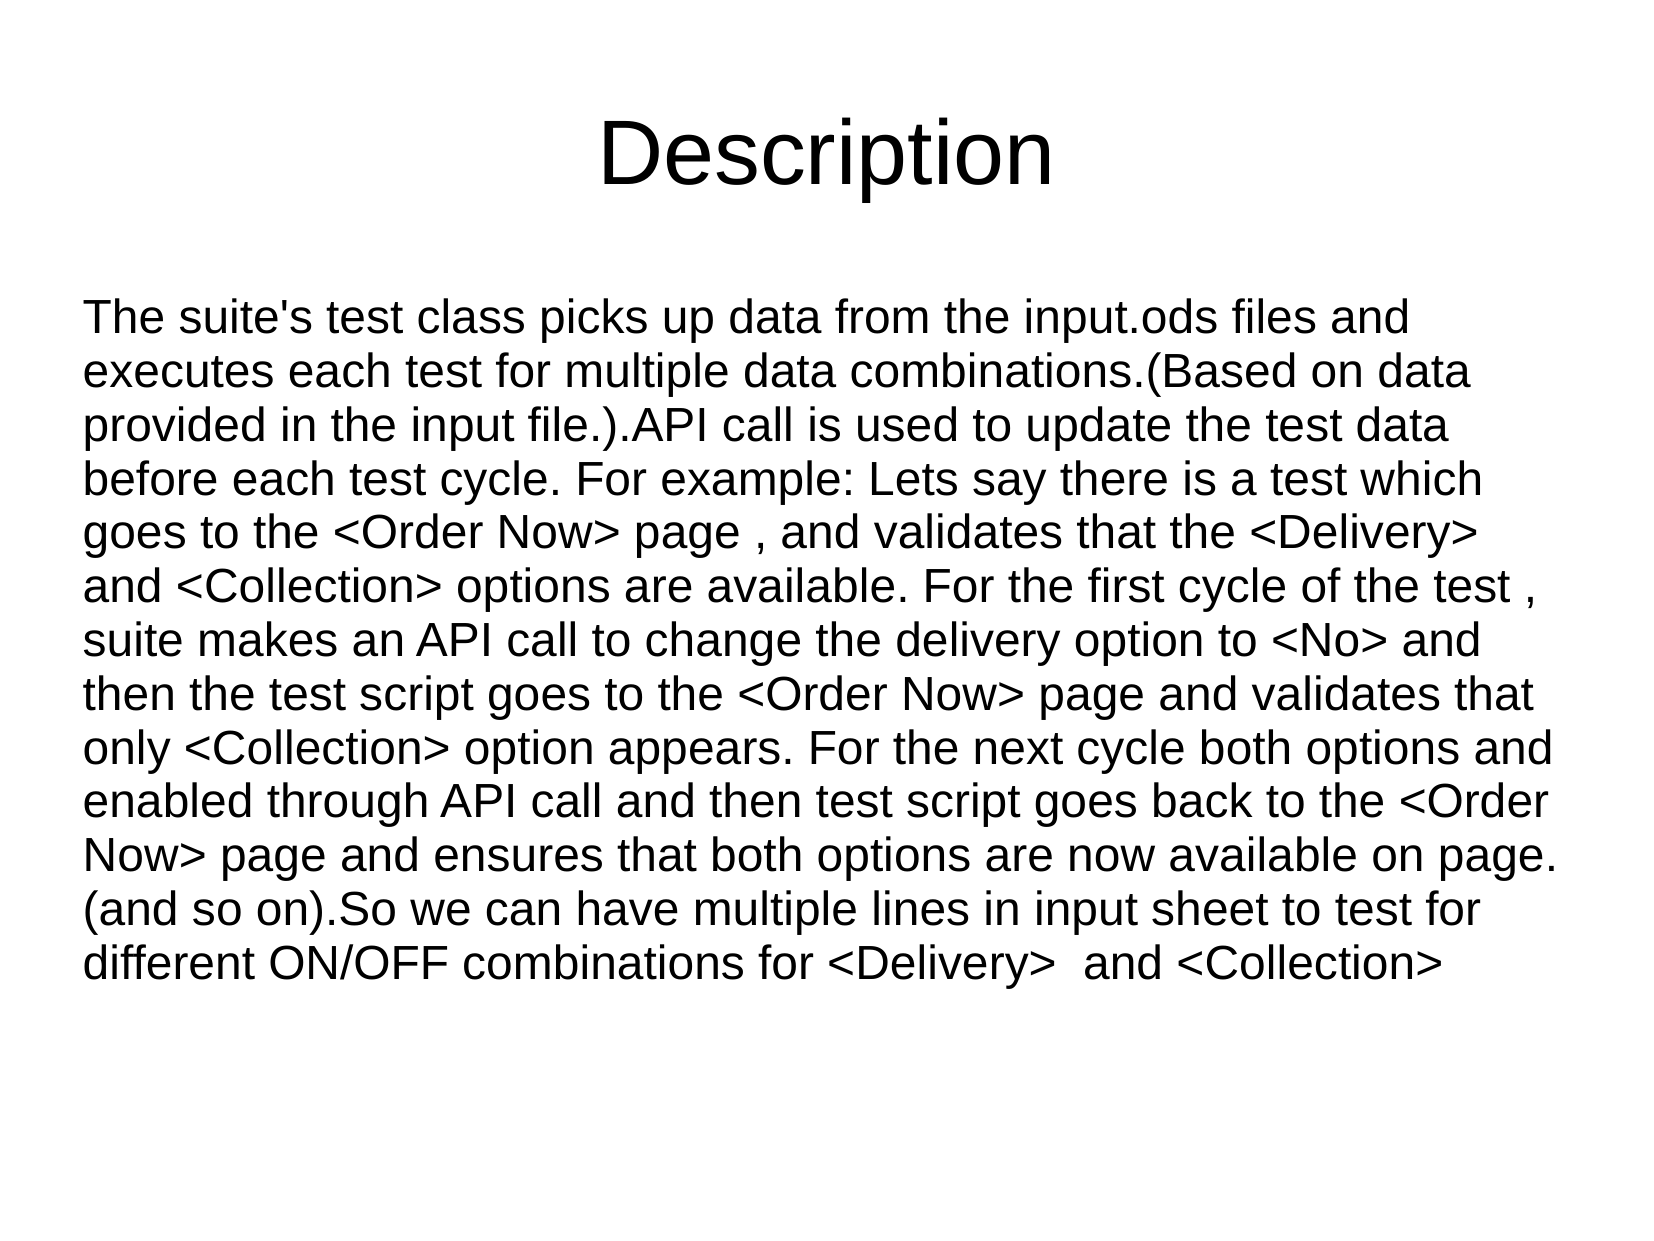

# Description
The suite's test class picks up data from the input.ods files and executes each test for multiple data combinations.(Based on data provided in the input file.).API call is used to update the test data before each test cycle. For example: Lets say there is a test which goes to the <Order Now> page , and validates that the <Delivery> and <Collection> options are available. For the first cycle of the test , suite makes an API call to change the delivery option to <No> and then the test script goes to the <Order Now> page and validates that only <Collection> option appears. For the next cycle both options and enabled through API call and then test script goes back to the <Order Now> page and ensures that both options are now available on page.(and so on).So we can have multiple lines in input sheet to test for different ON/OFF combinations for <Delivery> and <Collection>